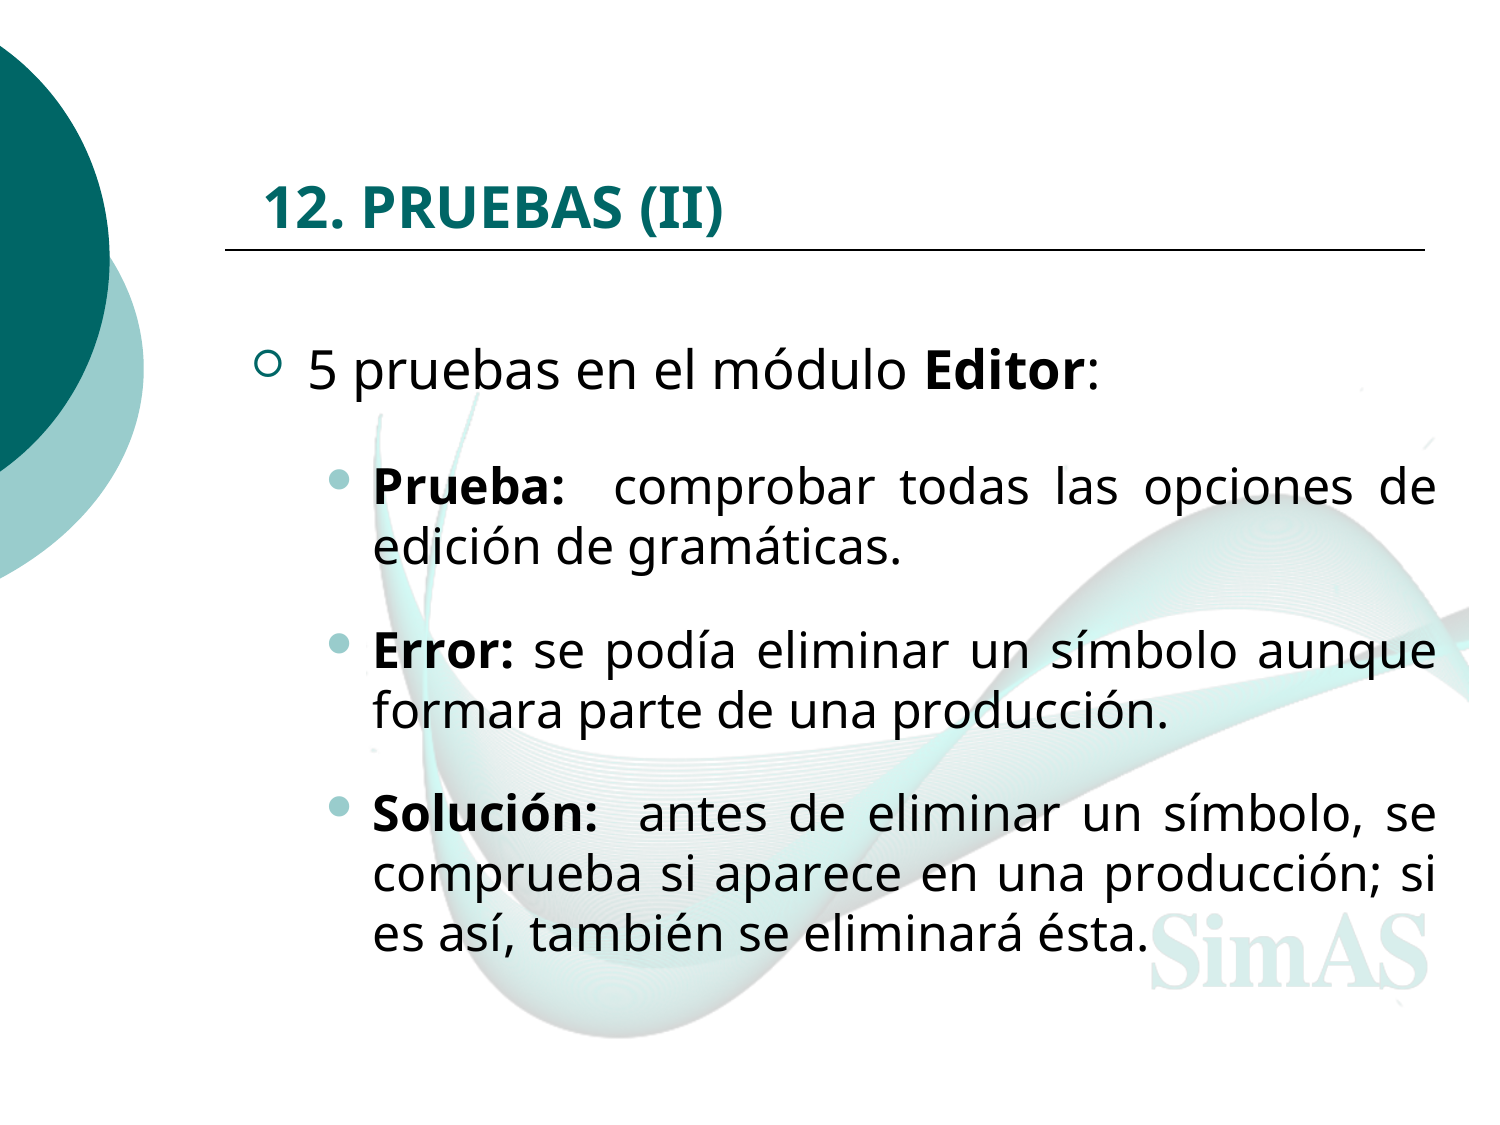

# 12. PRUEBAS (II)
5 pruebas en el módulo Editor:
Prueba: comprobar todas las opciones de edición de gramáticas.
Error: se podía eliminar un símbolo aunque formara parte de una producción.
Solución: antes de eliminar un símbolo, se comprueba si aparece en una producción; si es así, también se eliminará ésta.